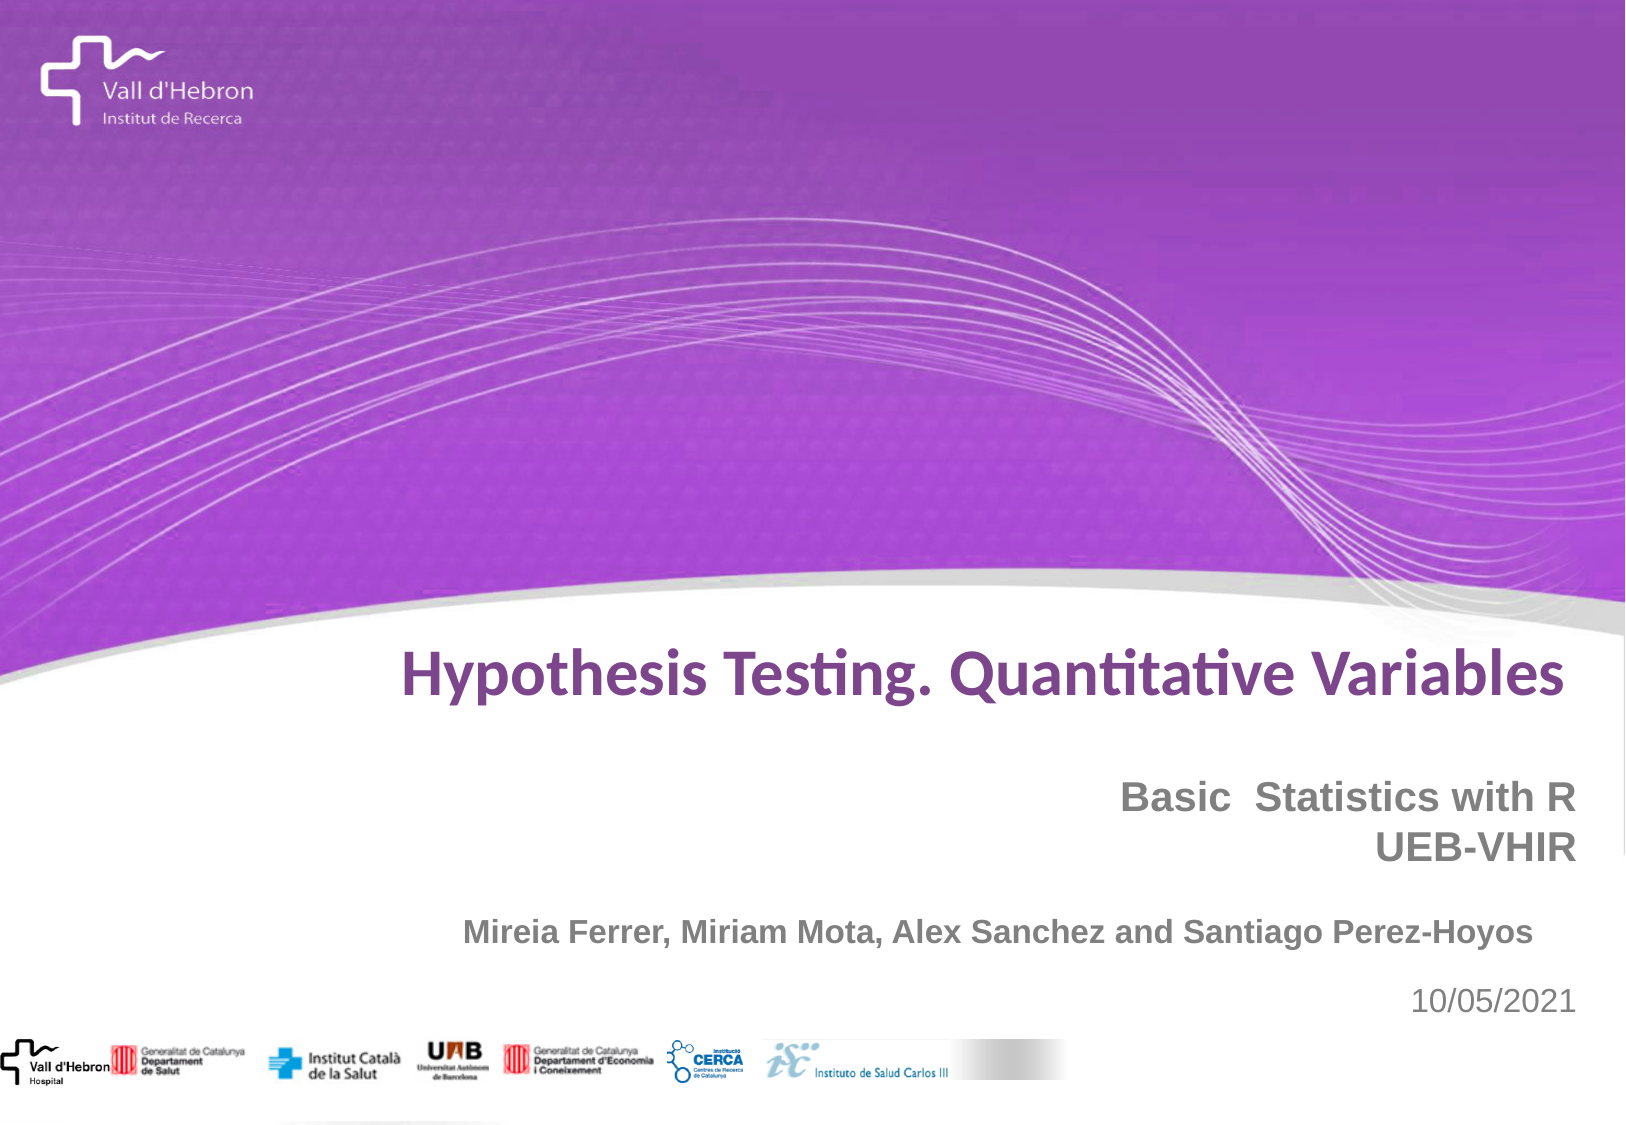

Hypothesis Testing. Quantitative Variables
Basic Statistics with R
UEB-VHIR
		Mireia Ferrer, Miriam Mota, Alex Sanchez and Santiago Perez-Hoyos
10/05/2021